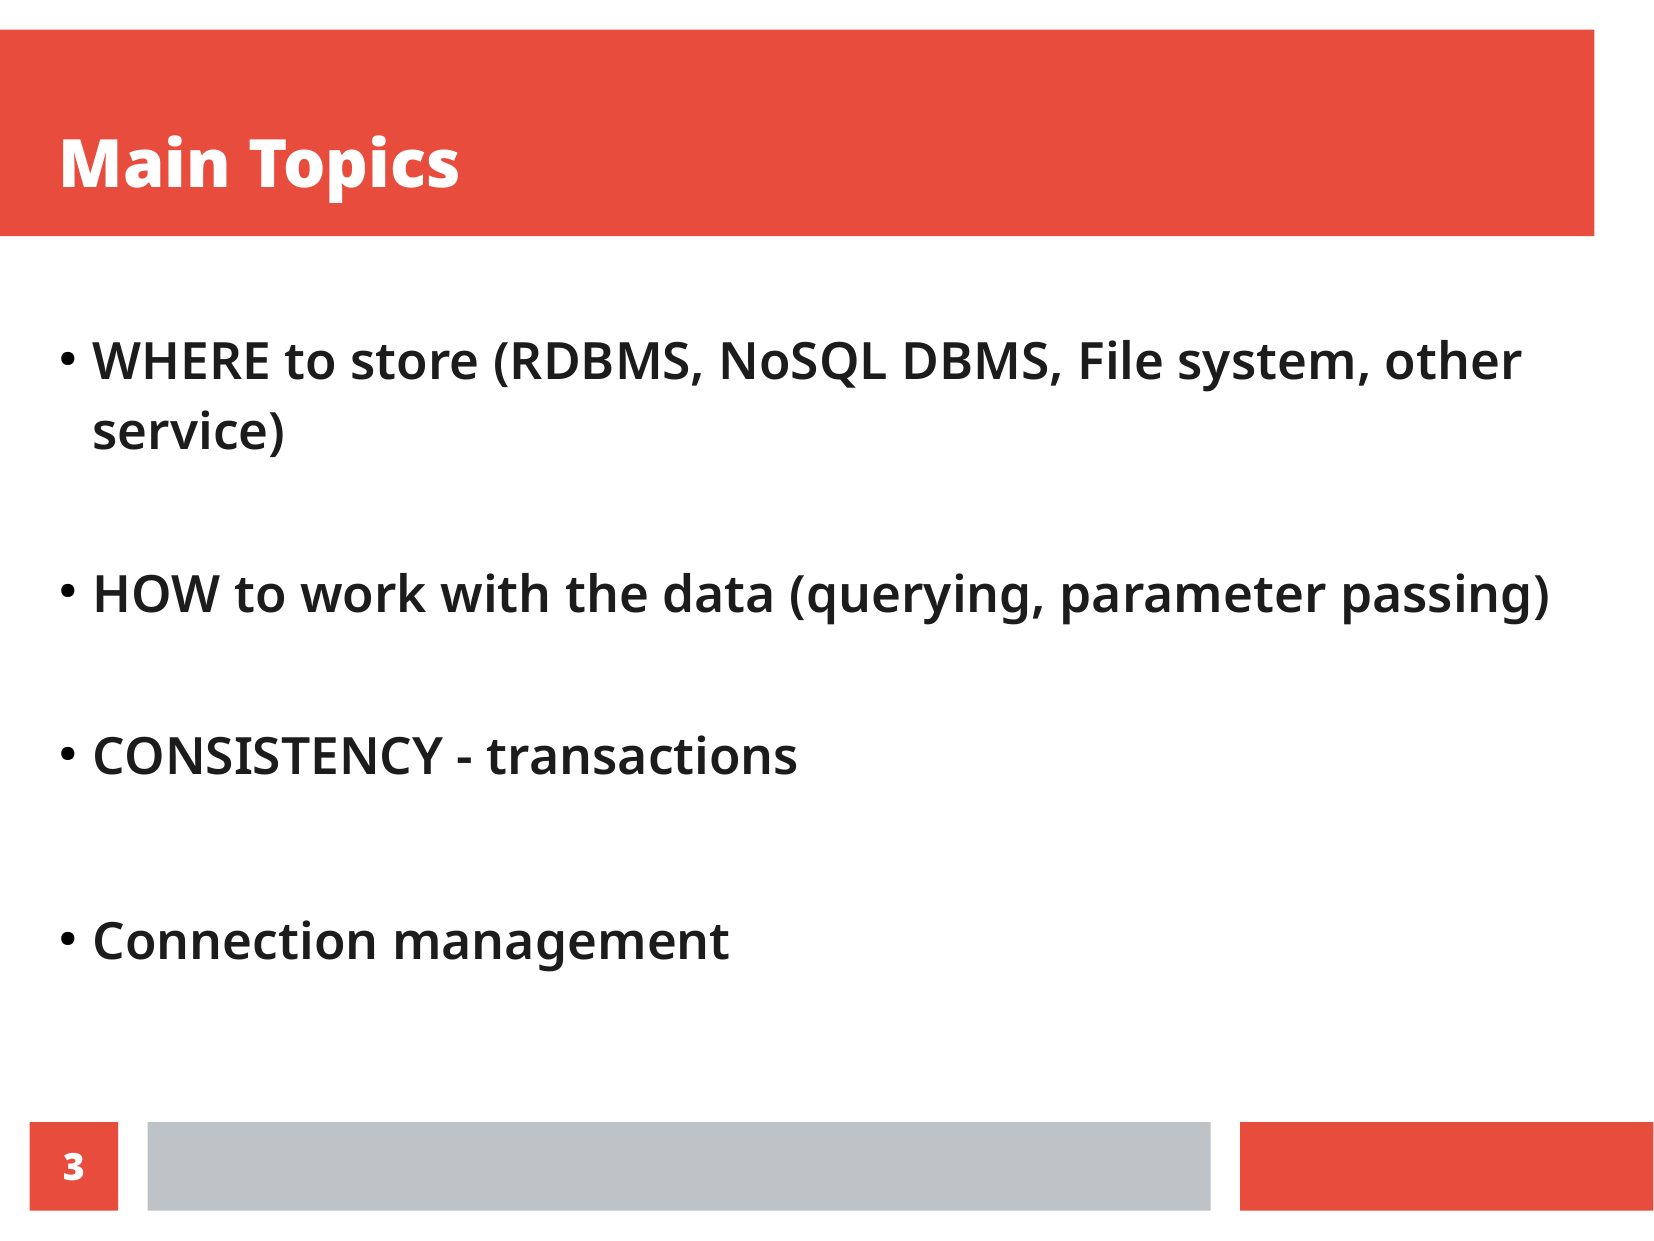

# Main Topics
WHERE to store (RDBMS, NoSQL DBMS, File system, other service)
HOW to work with the data (querying, parameter passing)
CONSISTENCY - transactions
Connection management
3